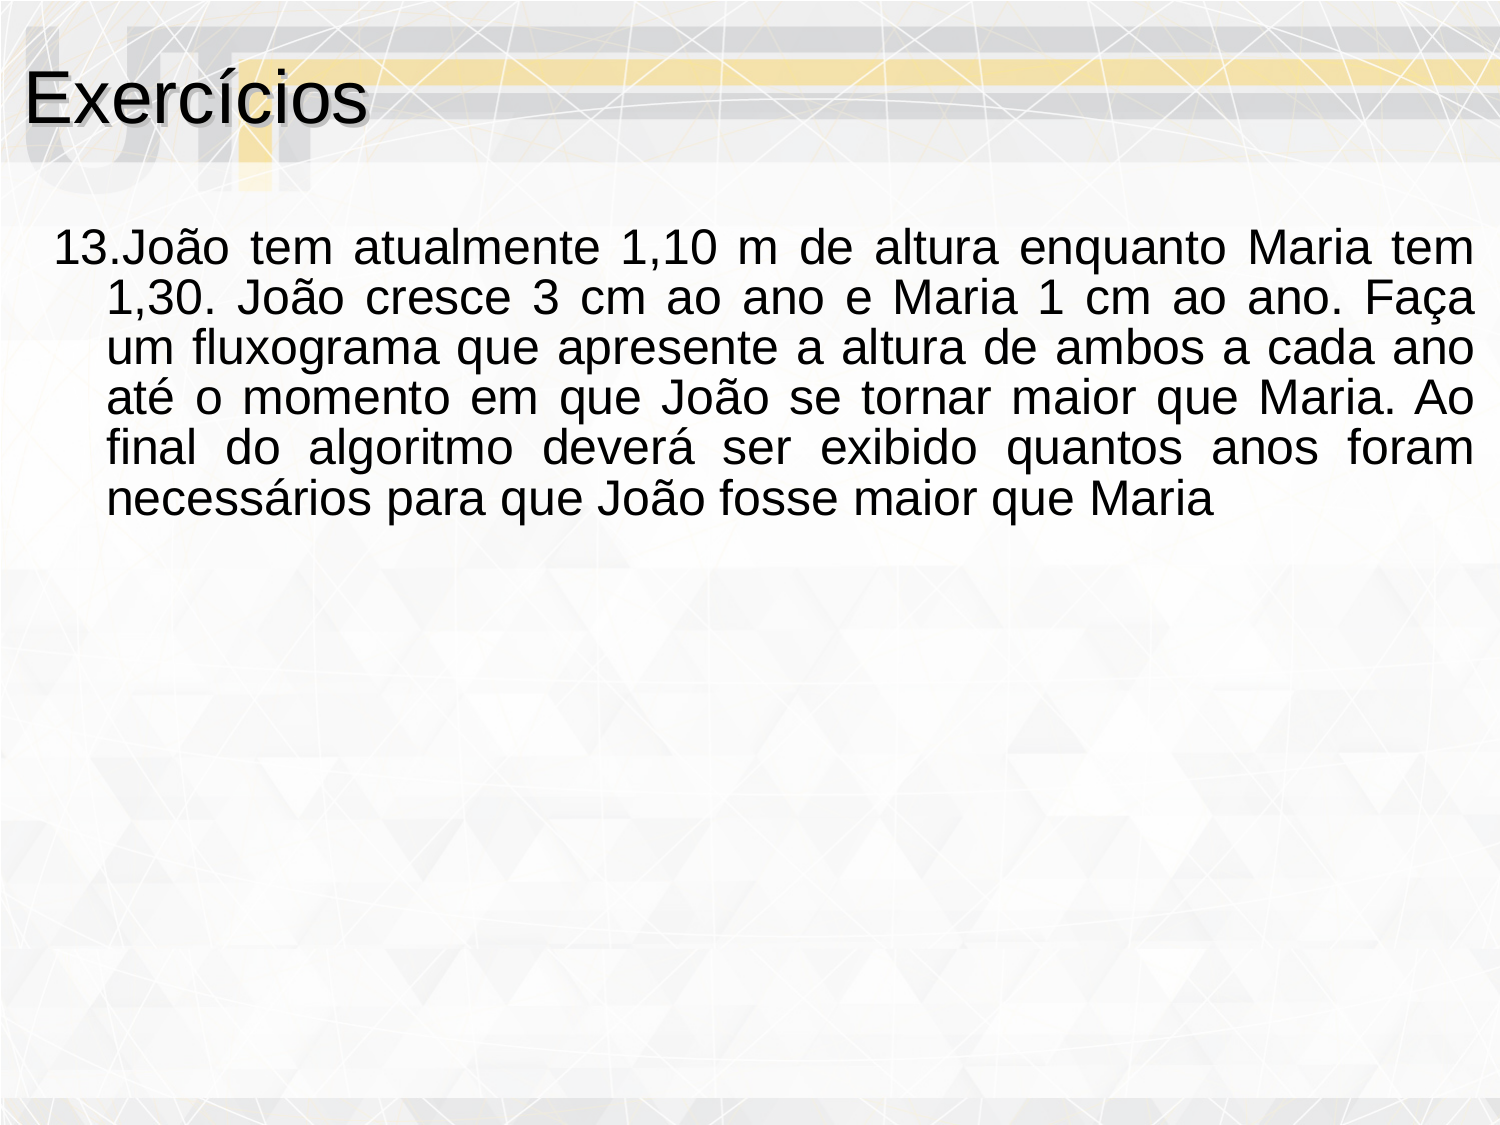

# Exercícios
João tem atualmente 1,10 m de altura enquanto Maria tem 1,30. João cresce 3 cm ao ano e Maria 1 cm ao ano. Faça um fluxograma que apresente a altura de ambos a cada ano até o momento em que João se tornar maior que Maria. Ao final do algoritmo deverá ser exibido quantos anos foram necessários para que João fosse maior que Maria